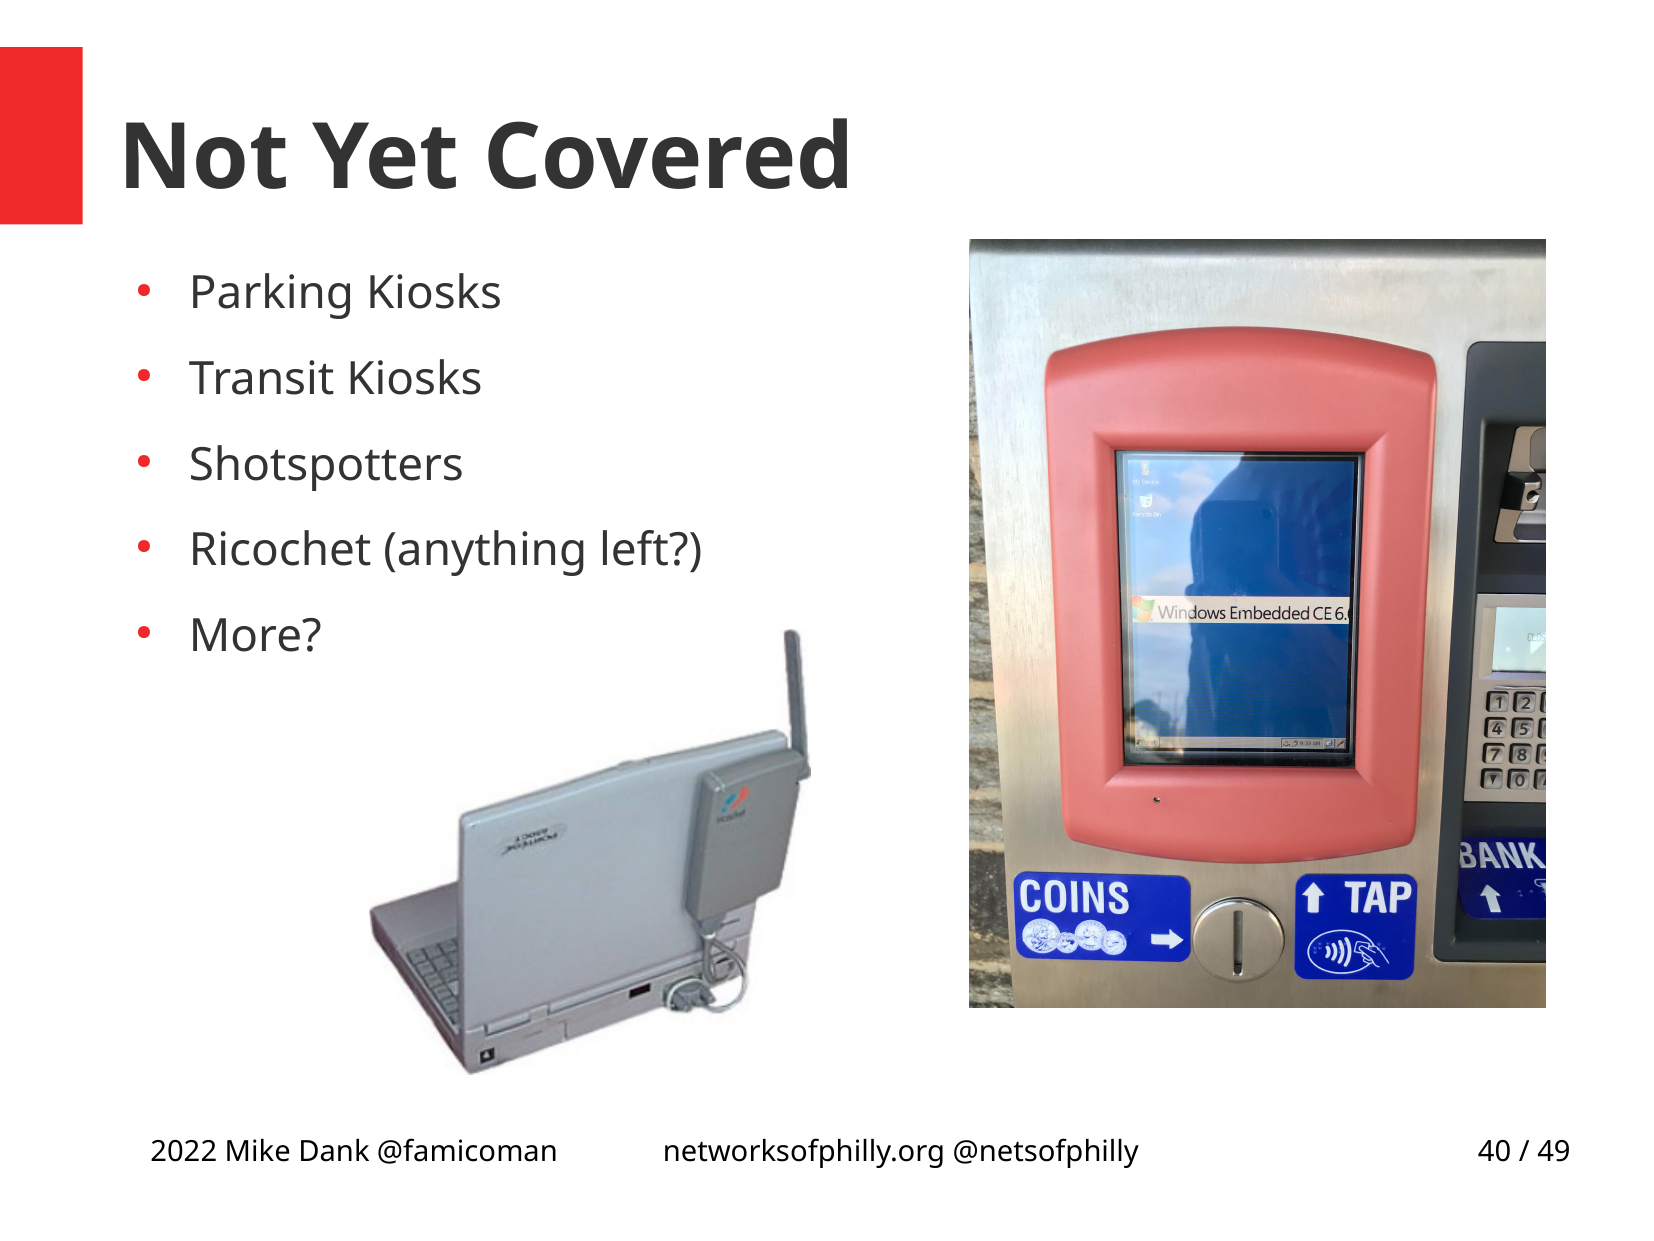

# Not Yet Covered
Parking Kiosks
Transit Kiosks
Shotspotters
Ricochet (anything left?)
More?
2022 Mike Dank @famicoman networksofphilly.org @netsofphilly
40